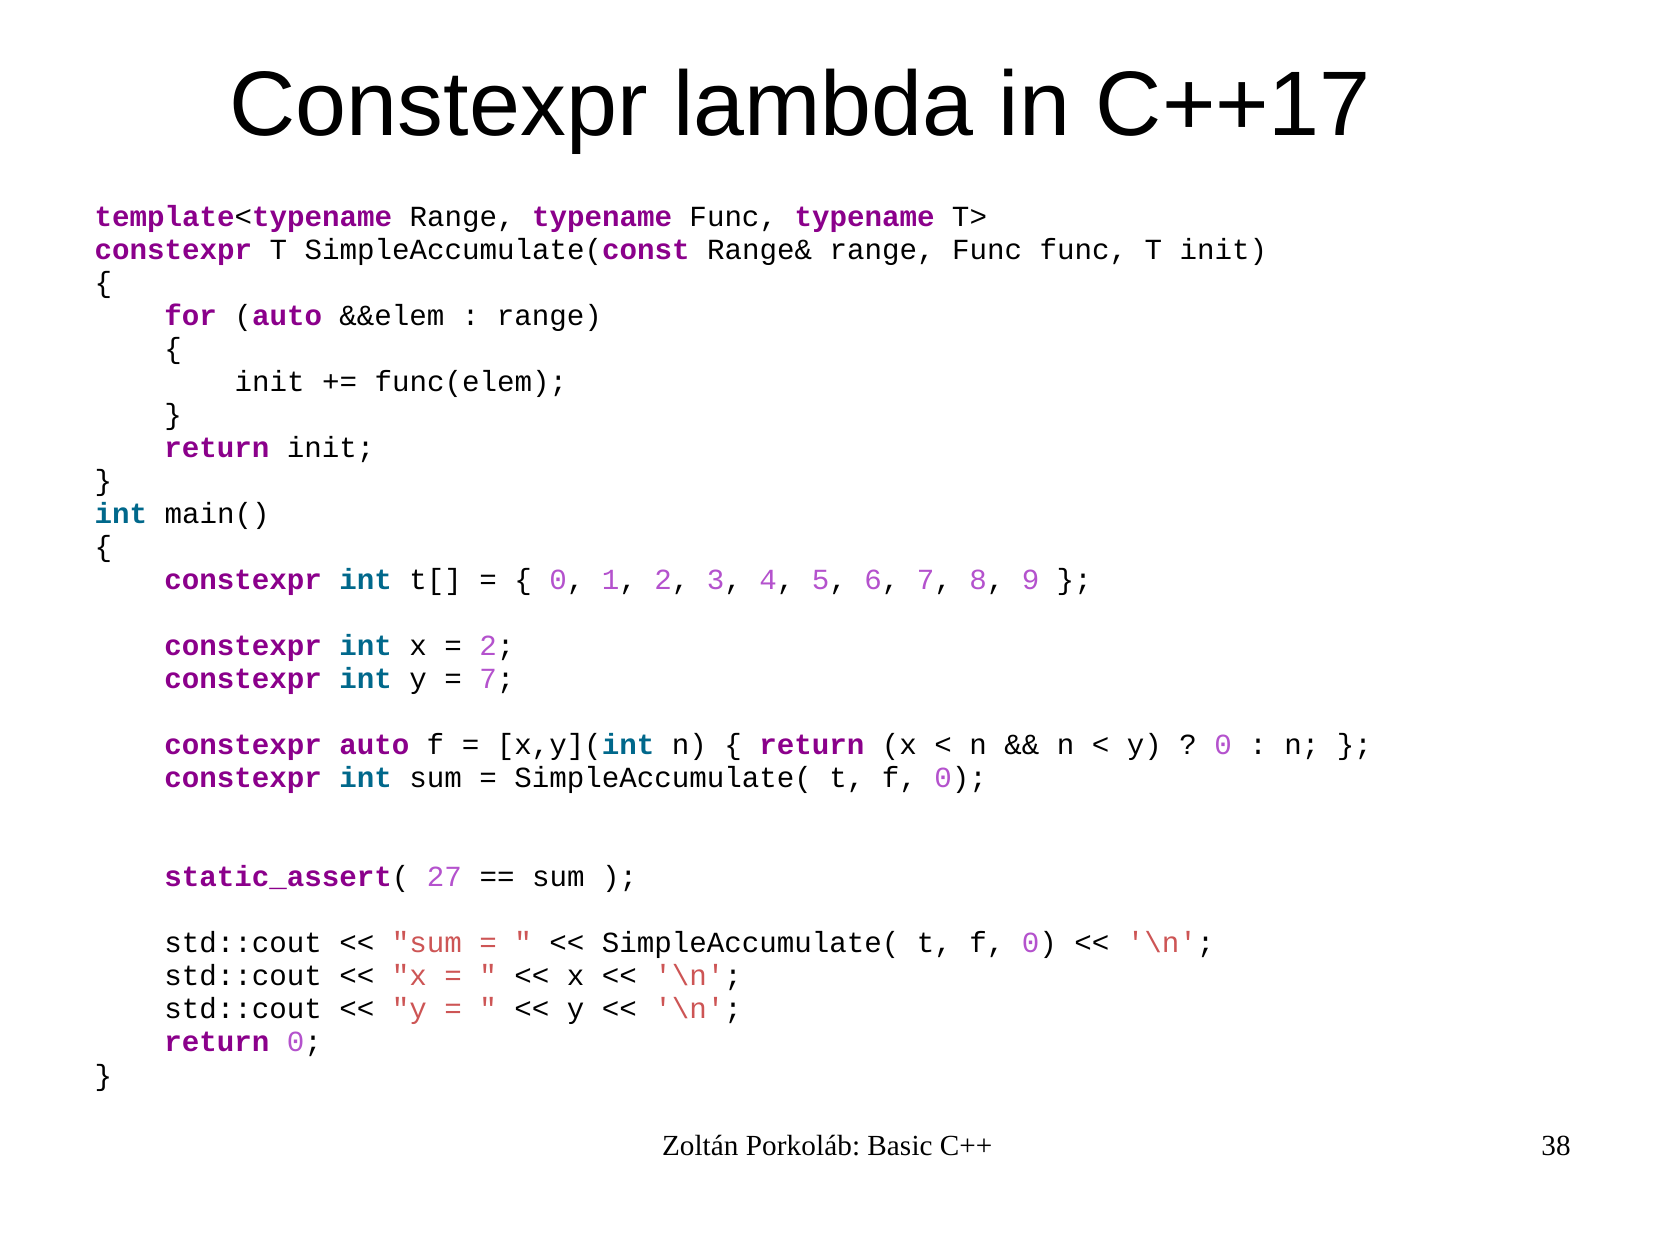

# Constexpr lambda in C++17
template<typename Range, typename Func, typename T>
constexpr T SimpleAccumulate(const Range& range, Func func, T init)
{
 for (auto &&elem : range)
 {
 init += func(elem);
 }
 return init;
}
int main()
{
 constexpr int t[] = { 0, 1, 2, 3, 4, 5, 6, 7, 8, 9 };
 constexpr int x = 2;
 constexpr int y = 7;
 constexpr auto f = [x,y](int n) { return (x < n && n < y) ? 0 : n; };
 constexpr int sum = SimpleAccumulate( t, f, 0);
 static_assert( 27 == sum );
 std::cout << "sum = " << SimpleAccumulate( t, f, 0) << '\n';
 std::cout << "x = " << x << '\n';
 std::cout << "y = " << y << '\n';
 return 0;
}
Zoltán Porkoláb: Basic C++
38